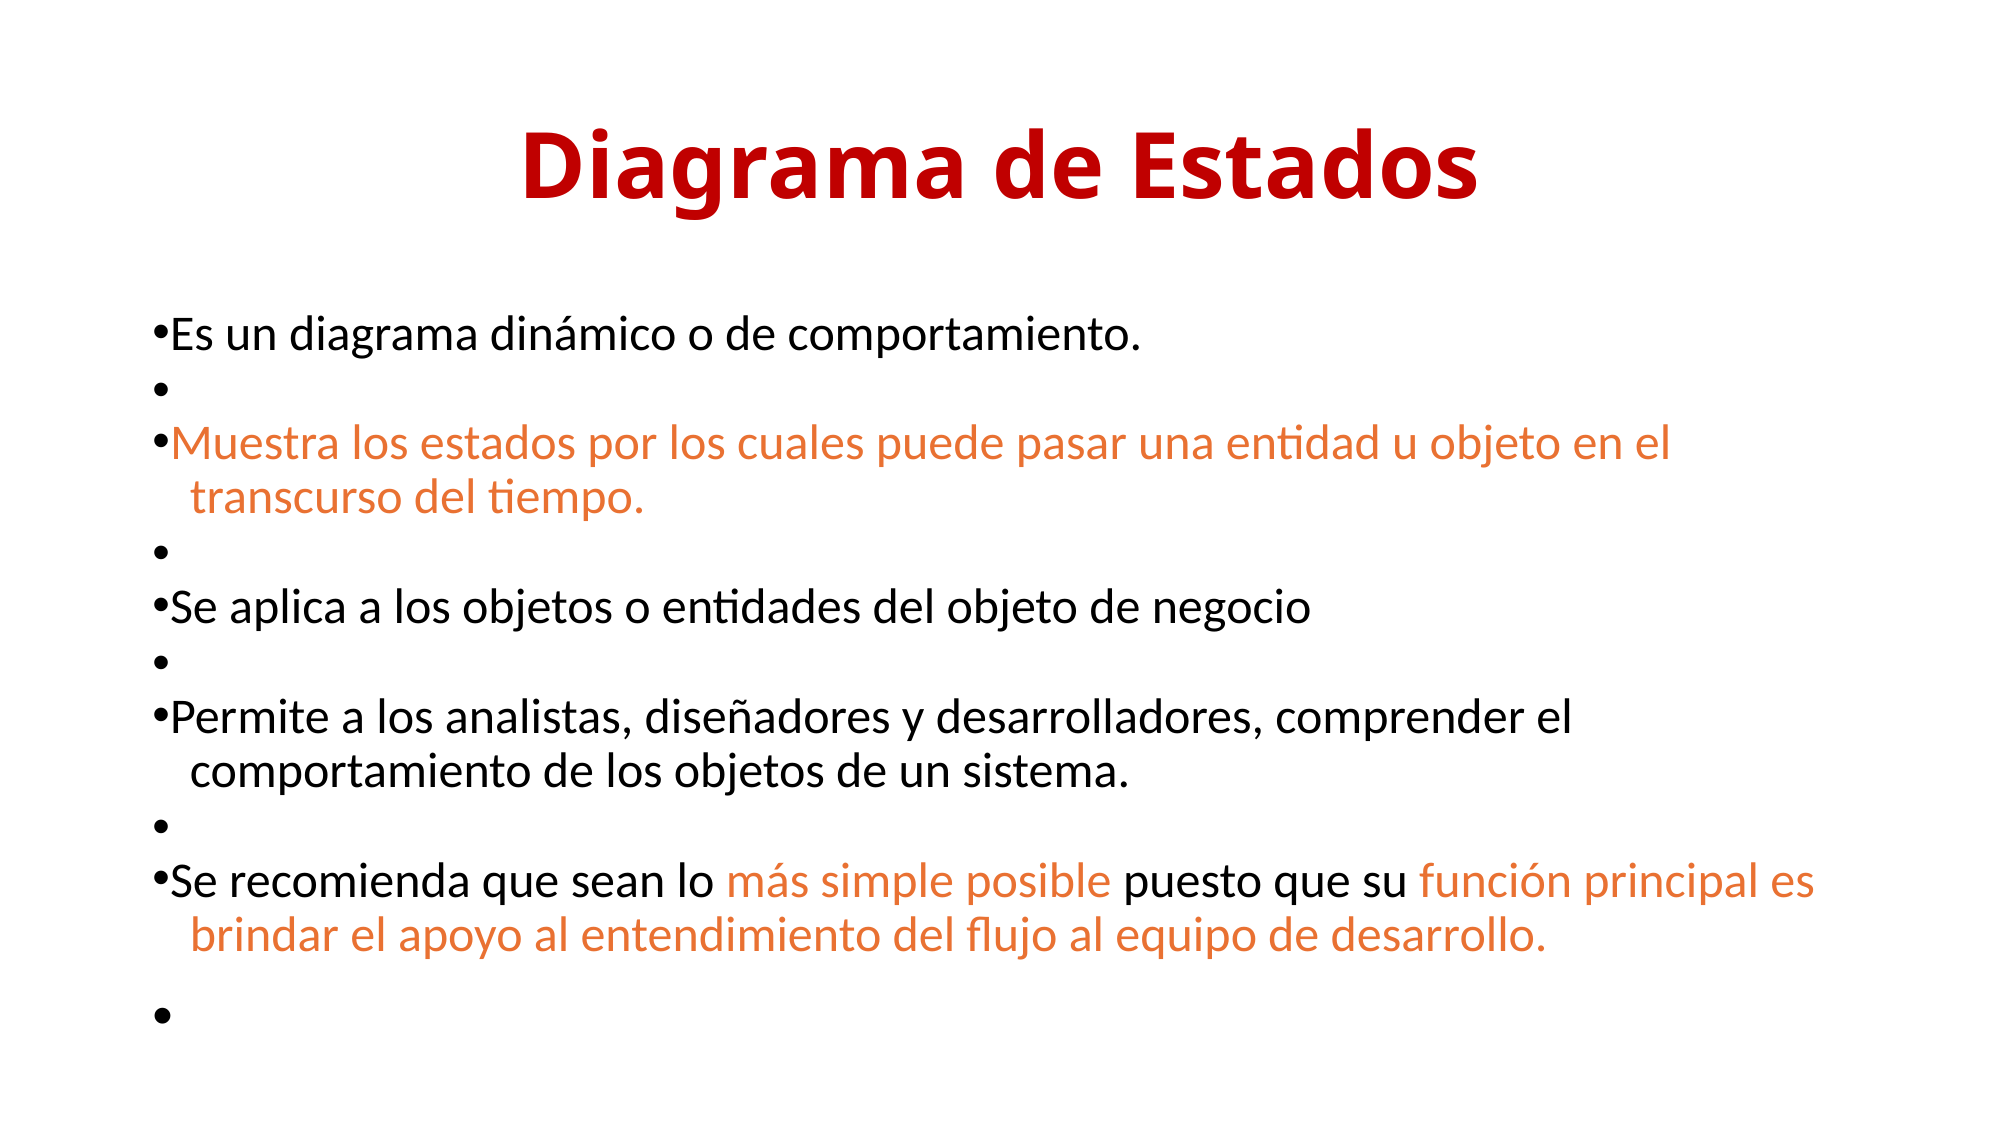

# Diagrama de Estados
Es un diagrama dinámico o de comportamiento.
Muestra los estados por los cuales puede pasar una entidad u objeto en el transcurso del tiempo.
Se aplica a los objetos o entidades del objeto de negocio
Permite a los analistas, diseñadores y desarrolladores, comprender el comportamiento de los objetos de un sistema.
Se recomienda que sean lo más simple posible puesto que su función principal es brindar el apoyo al entendimiento del flujo al equipo de desarrollo.